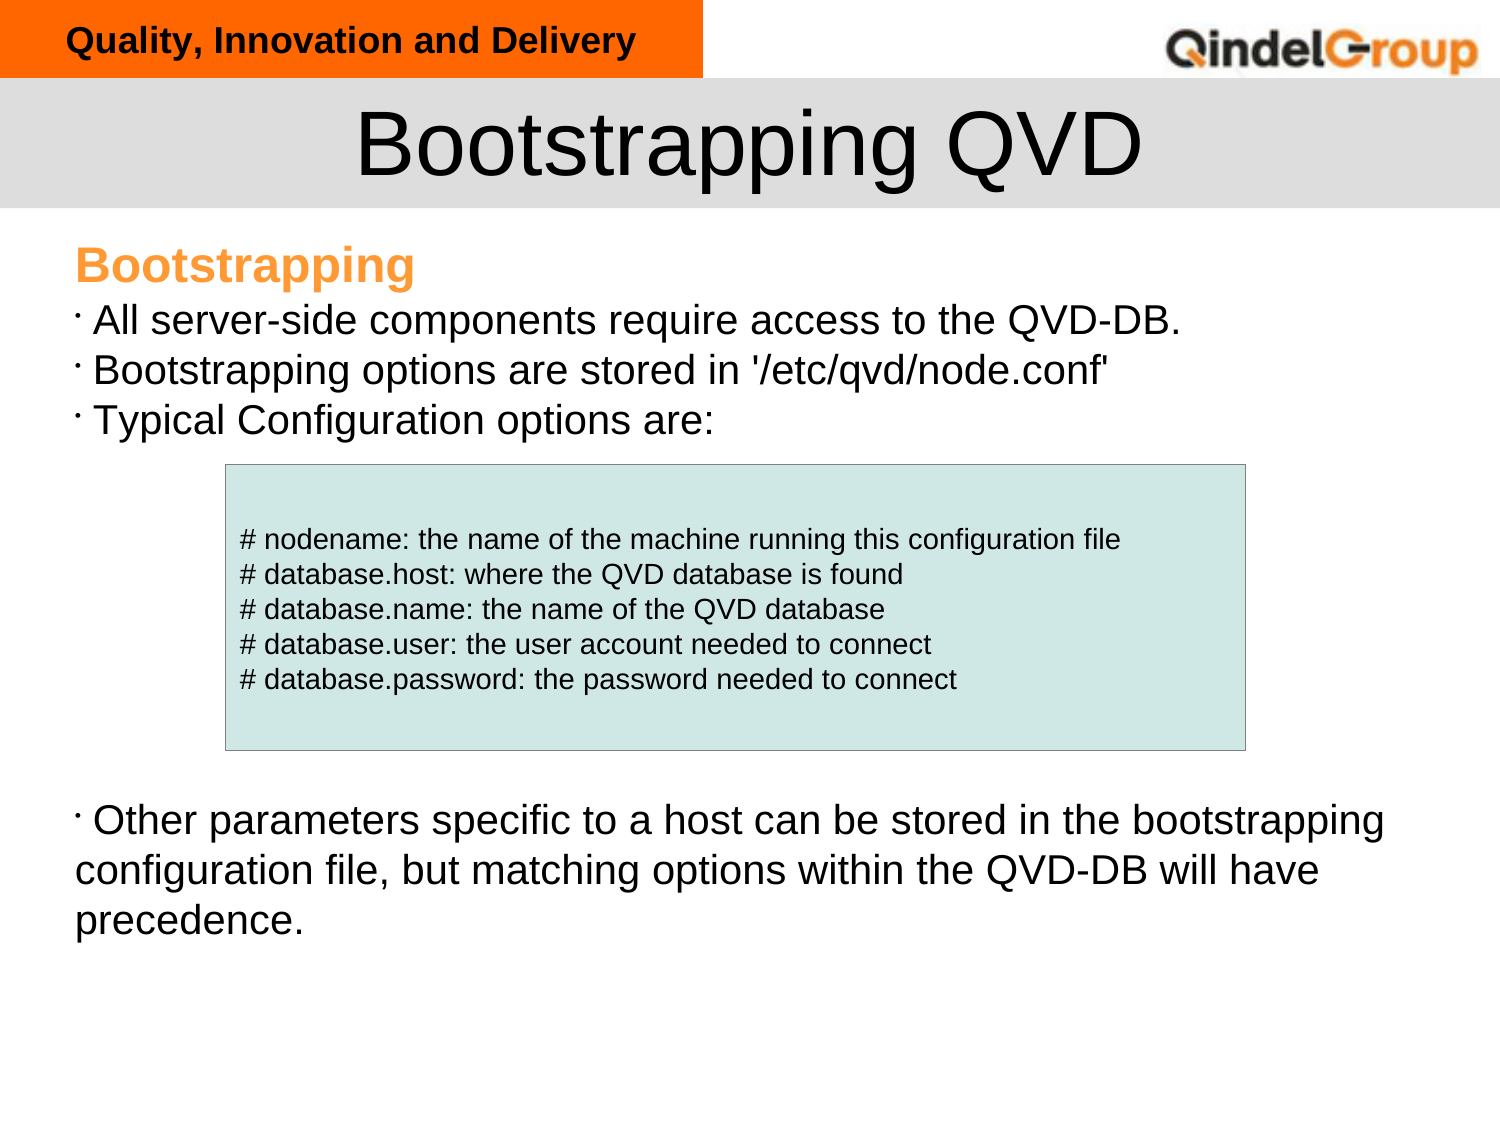

# Bootstrapping QVD
Bootstrapping
 All server-side components require access to the QVD-DB.
 Bootstrapping options are stored in '/etc/qvd/node.conf'
 Typical Configuration options are:
 Other parameters specific to a host can be stored in the bootstrapping configuration file, but matching options within the QVD-DB will have precedence.
# nodename: the name of the machine running this configuration file
# database.host: where the QVD database is found
# database.name: the name of the QVD database
# database.user: the user account needed to connect
# database.password: the password needed to connect